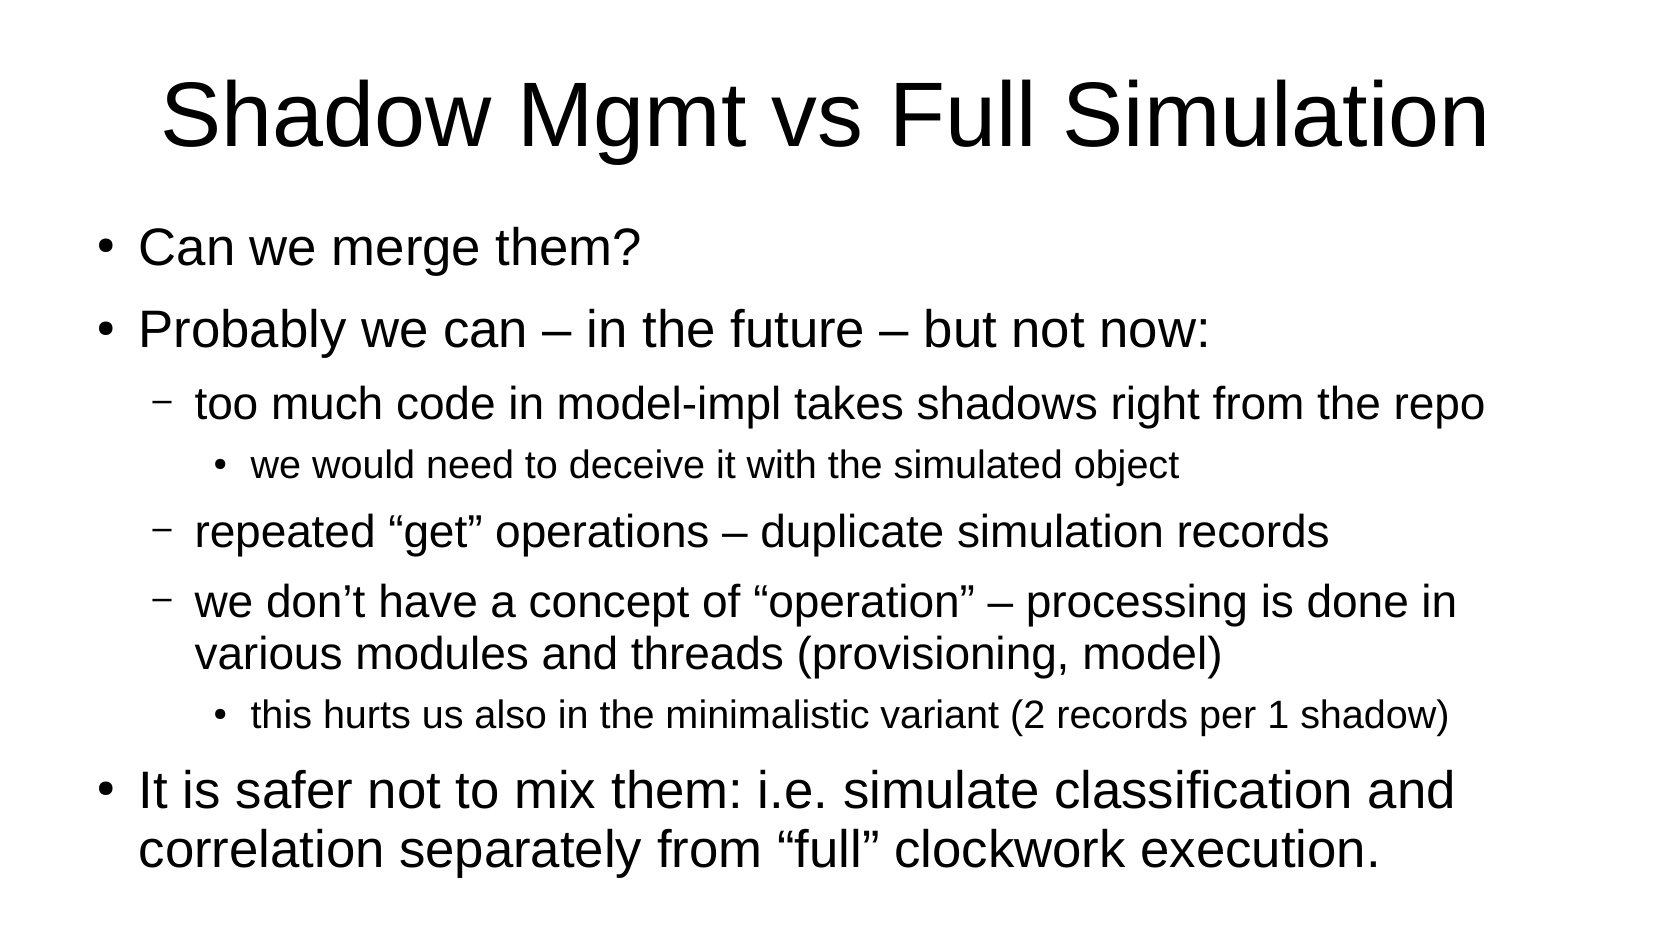

# Shadow Mgmt vs Full Simulation
Can we merge them?
Probably we can – in the future – but not now:
too much code in model-impl takes shadows right from the repo
we would need to deceive it with the simulated object
repeated “get” operations – duplicate simulation records
we don’t have a concept of “operation” – processing is done in various modules and threads (provisioning, model)
this hurts us also in the minimalistic variant (2 records per 1 shadow)
It is safer not to mix them: i.e. simulate classification and correlation separately from “full” clockwork execution.